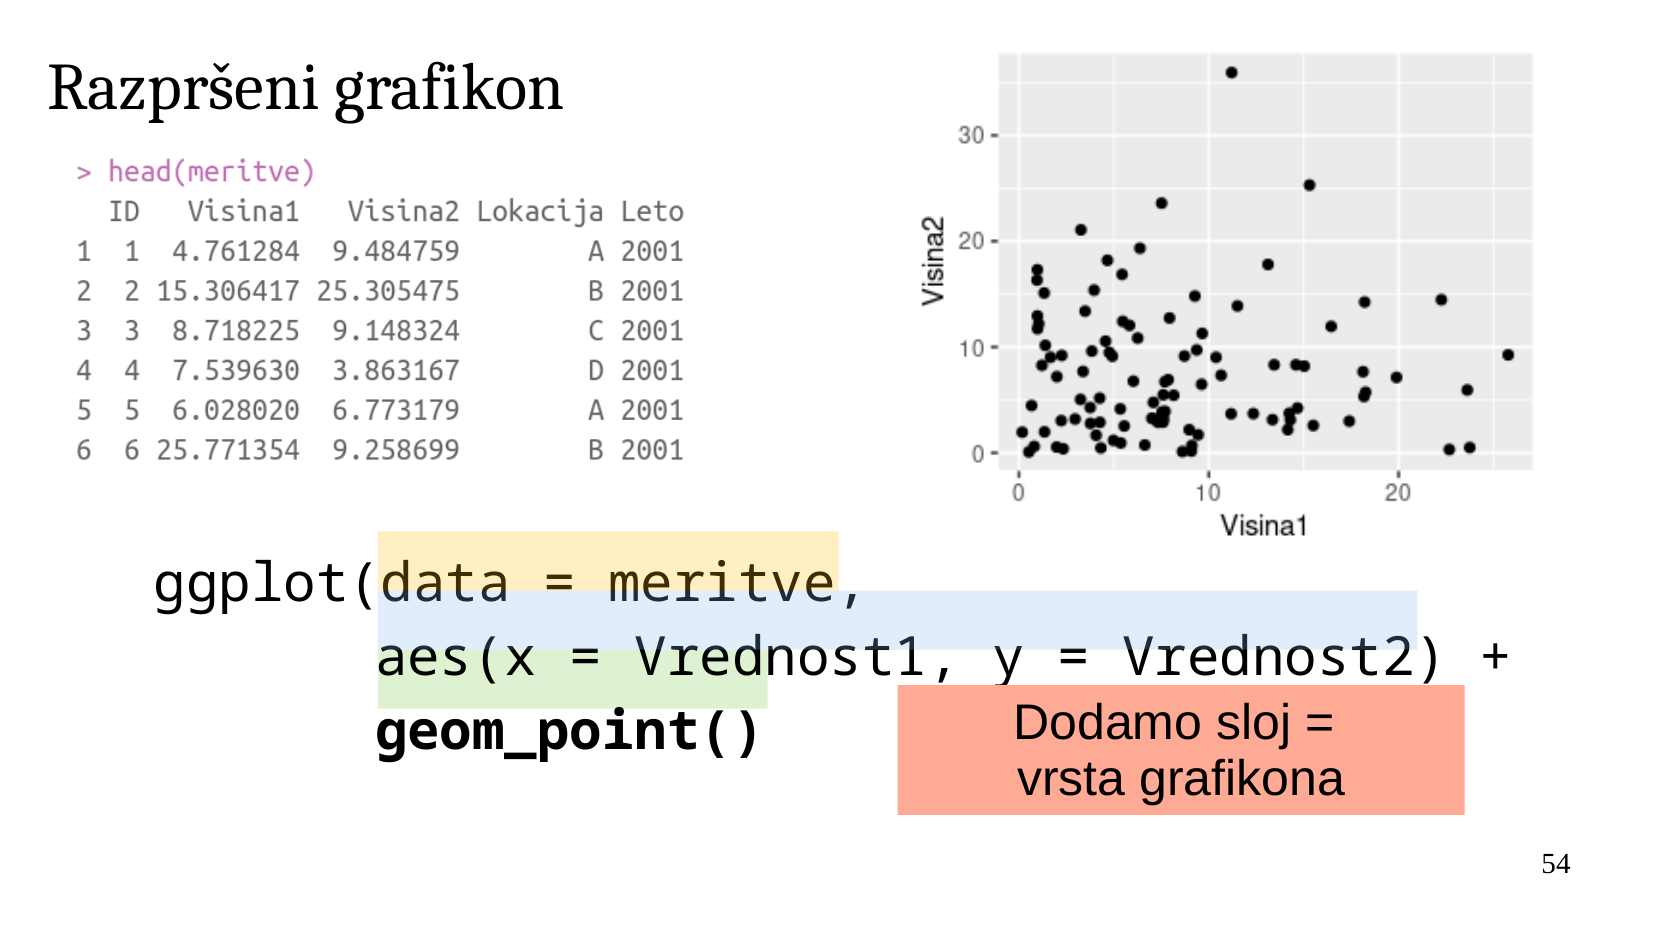

# Razpršeni grafikon
ggplot(data = meritve,
			aes(x = Vrednost1, y = Vrednost2) +
			geom_point()
Dodamo sloj =
vrsta grafikona
54